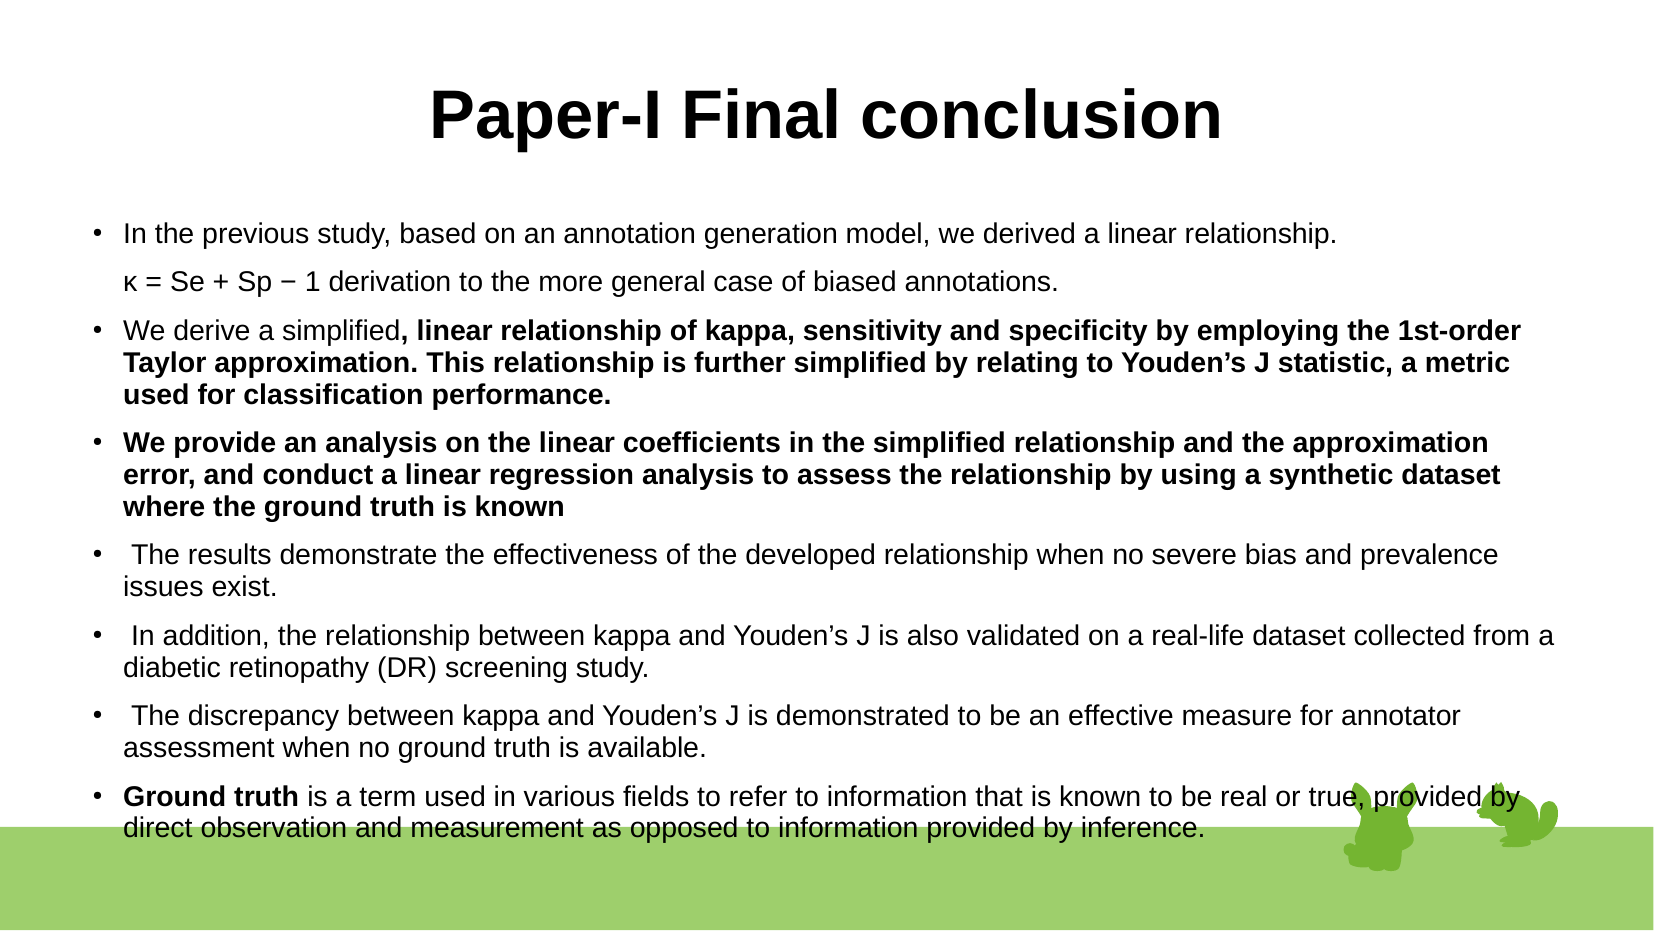

# Paper-I Final conclusion
In the previous study, based on an annotation generation model, we derived a linear relationship.
κ = Se + Sp − 1 derivation to the more general case of biased annotations.
We derive a simplified, linear relationship of kappa, sensitivity and specificity by employing the 1st-order Taylor approximation. This relationship is further simplified by relating to Youden’s J statistic, a metric used for classification performance.
We provide an analysis on the linear coefficients in the simplified relationship and the approximation error, and conduct a linear regression analysis to assess the relationship by using a synthetic dataset where the ground truth is known
 The results demonstrate the effectiveness of the developed relationship when no severe bias and prevalence issues exist.
 In addition, the relationship between kappa and Youden’s J is also validated on a real-life dataset collected from a diabetic retinopathy (DR) screening study.
 The discrepancy between kappa and Youden’s J is demonstrated to be an effective measure for annotator assessment when no ground truth is available.
Ground truth is a term used in various fields to refer to information that is known to be real or true, provided by direct observation and measurement as opposed to information provided by inference.